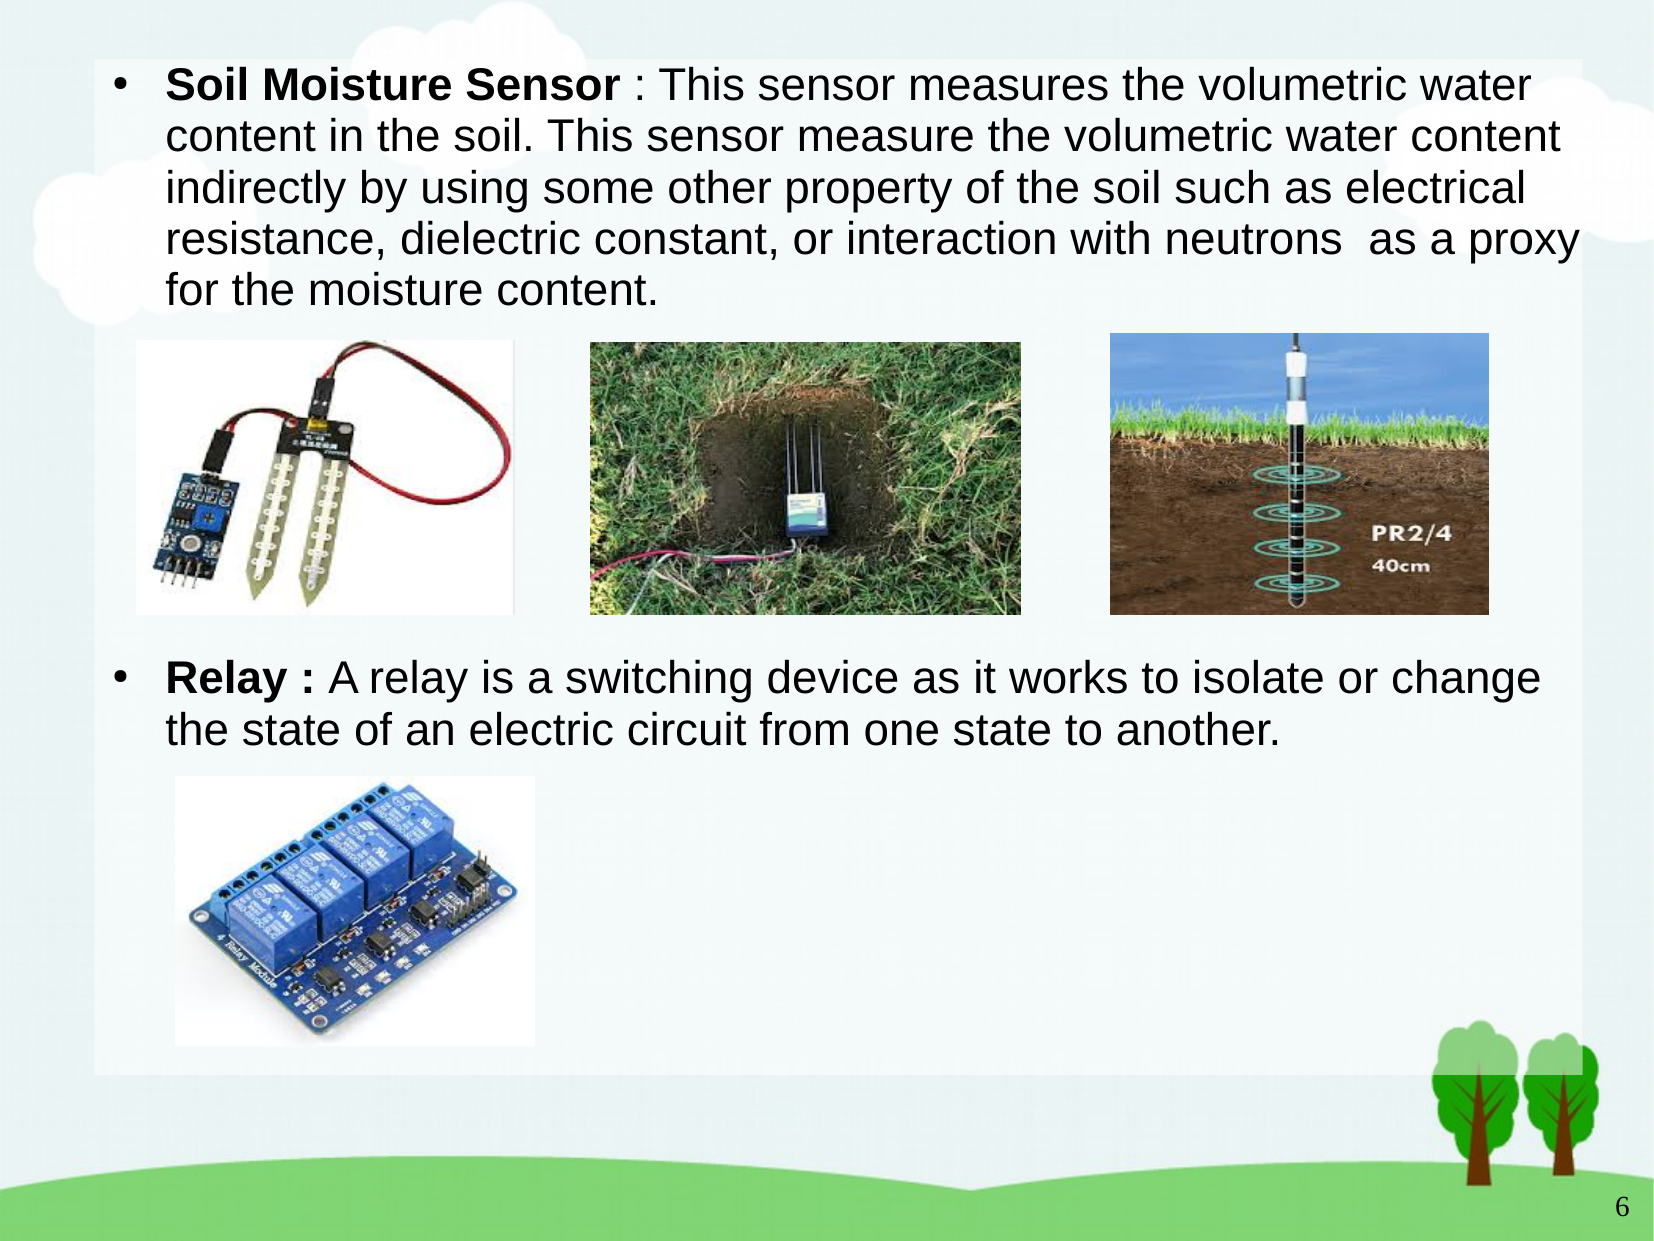

# Soil Moisture Sensor : This sensor measures the volumetric water content in the soil. This sensor measure the volumetric water content indirectly by using some other property of the soil such as electrical resistance, dielectric constant, or interaction with neutrons as a proxy for the moisture content.
Relay : A relay is a switching device as it works to isolate or change the state of an electric circuit from one state to another.
6